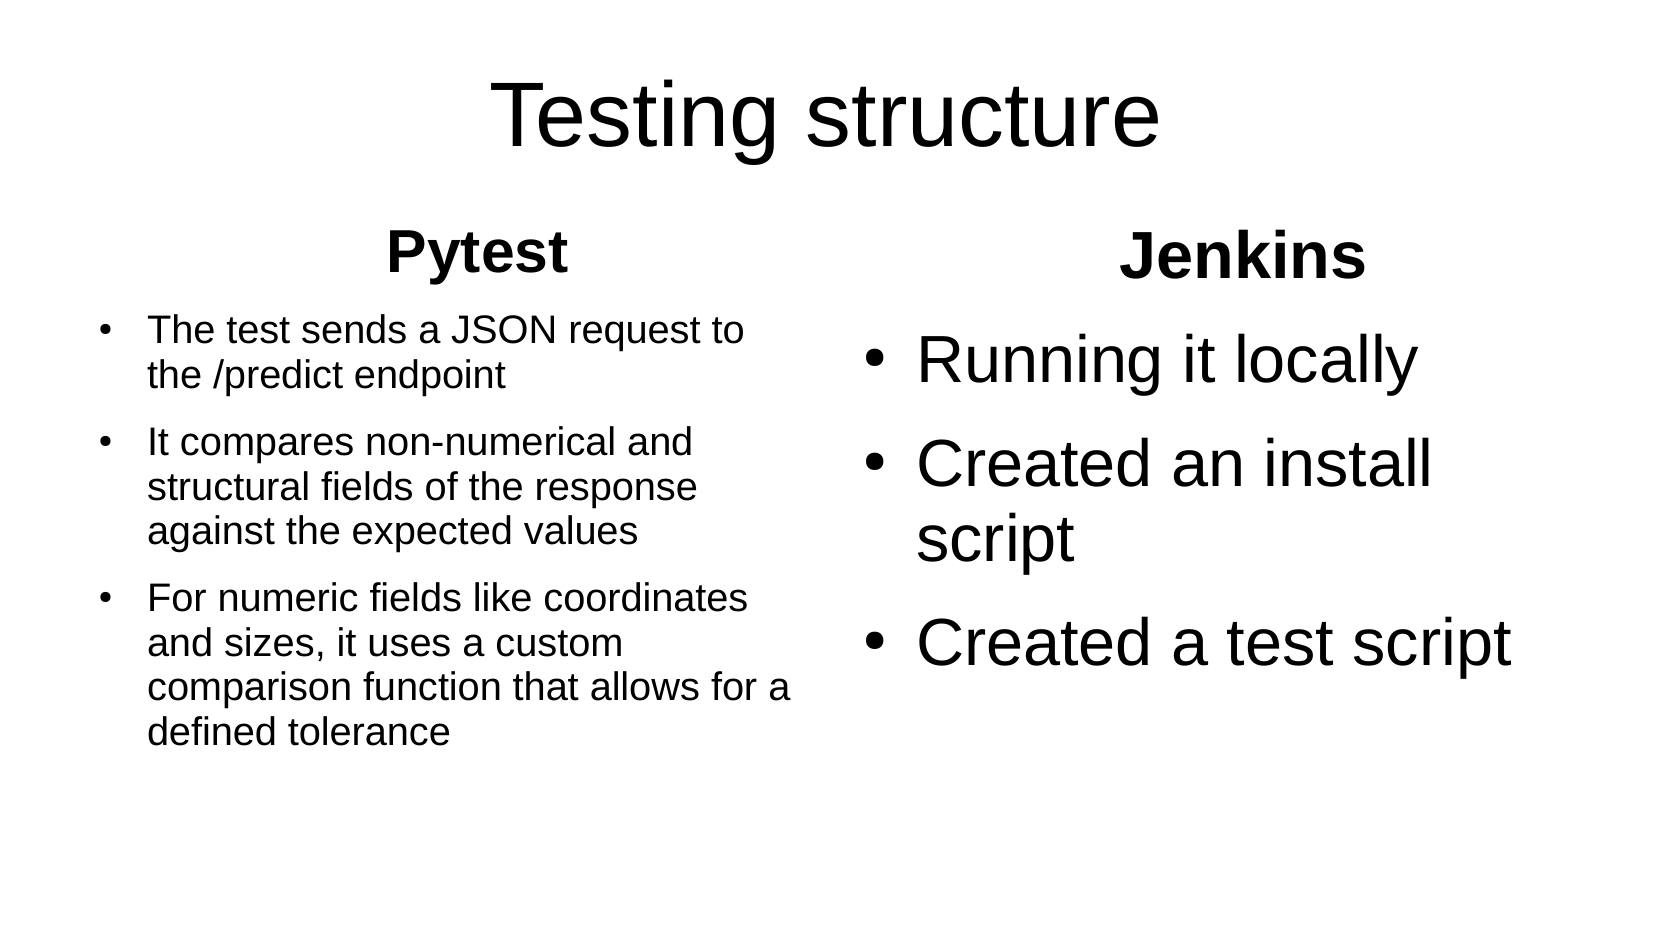

# Testing structure
Pytest
The test sends a JSON request to the /predict endpoint
It compares non-numerical and structural fields of the response against the expected values
For numeric fields like coordinates and sizes, it uses a custom comparison function that allows for a defined tolerance
Jenkins
Running it locally
Created an install script
Created a test script